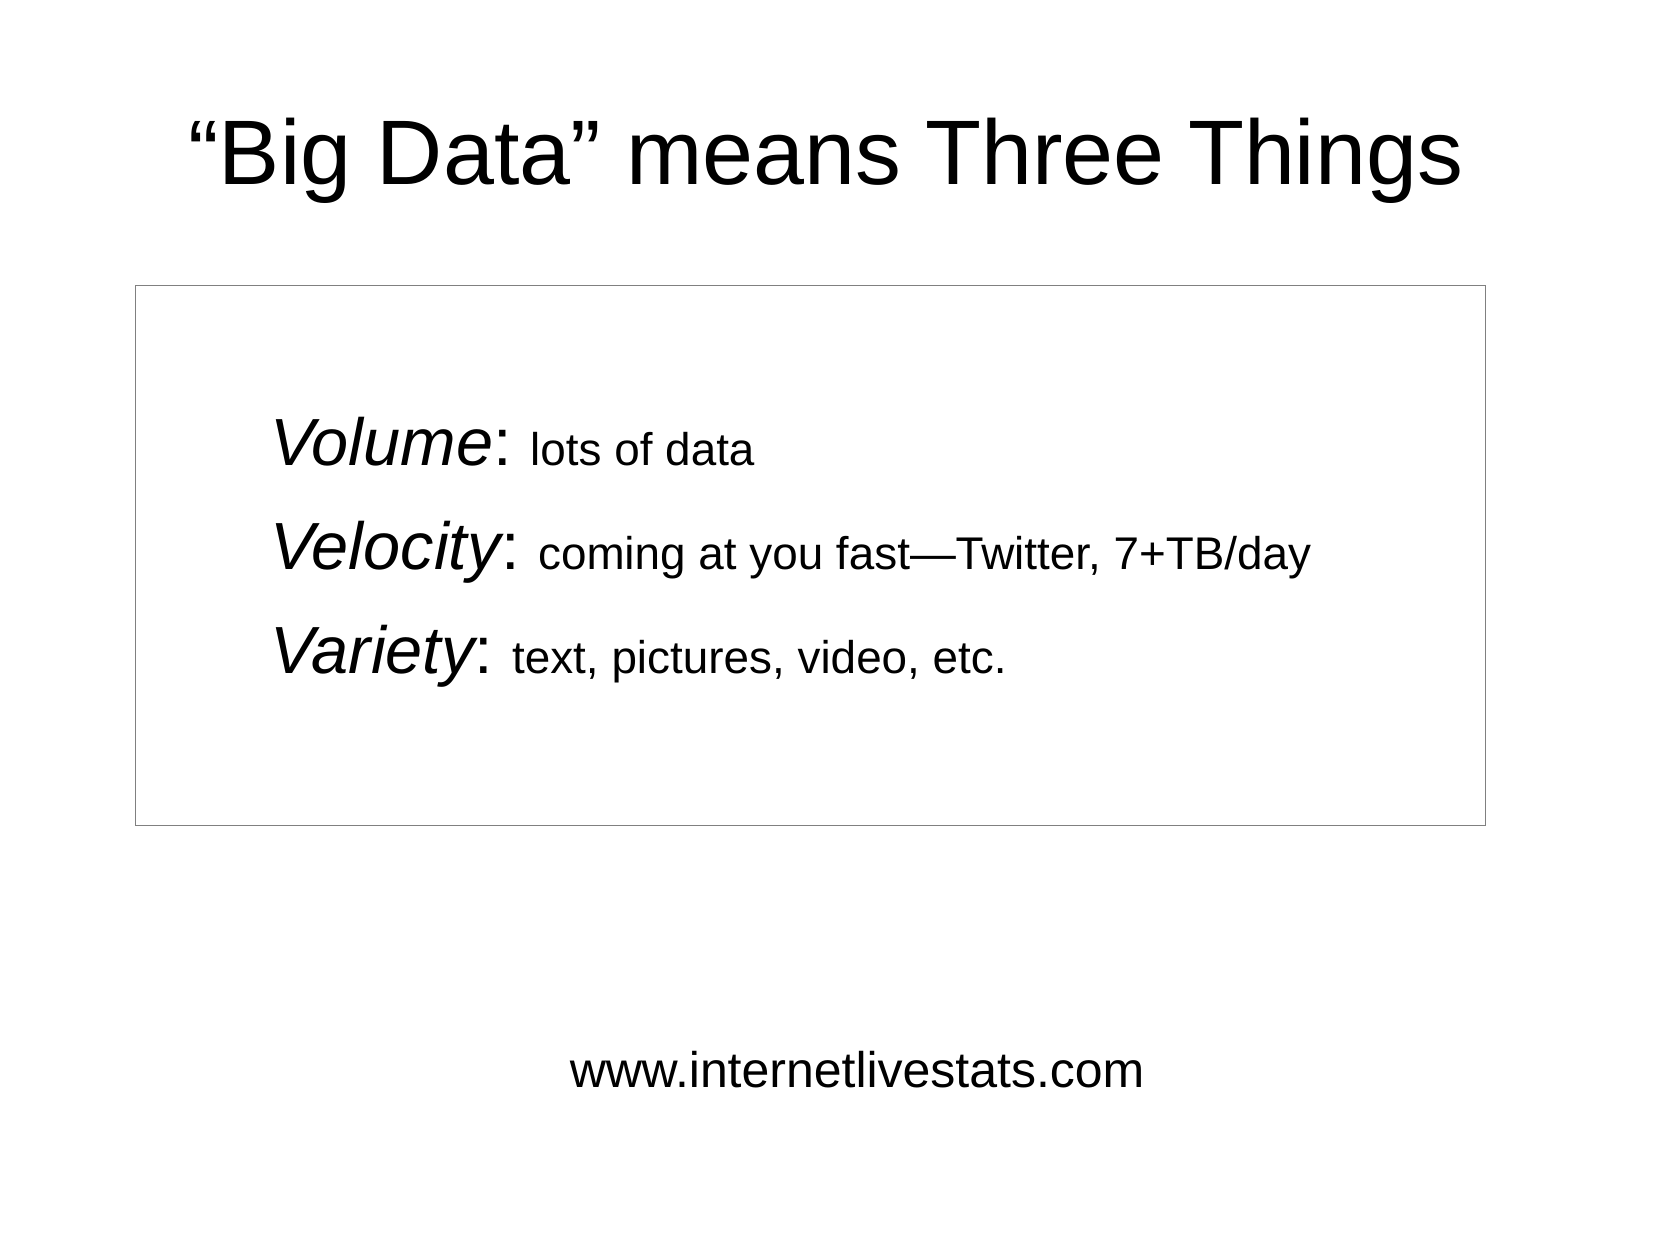

# “Big Data” means Three Things
Volume: lots of data
Velocity: coming at you fast—Twitter, 7+TB/day
Variety: text, pictures, video, etc.
www.internetlivestats.com